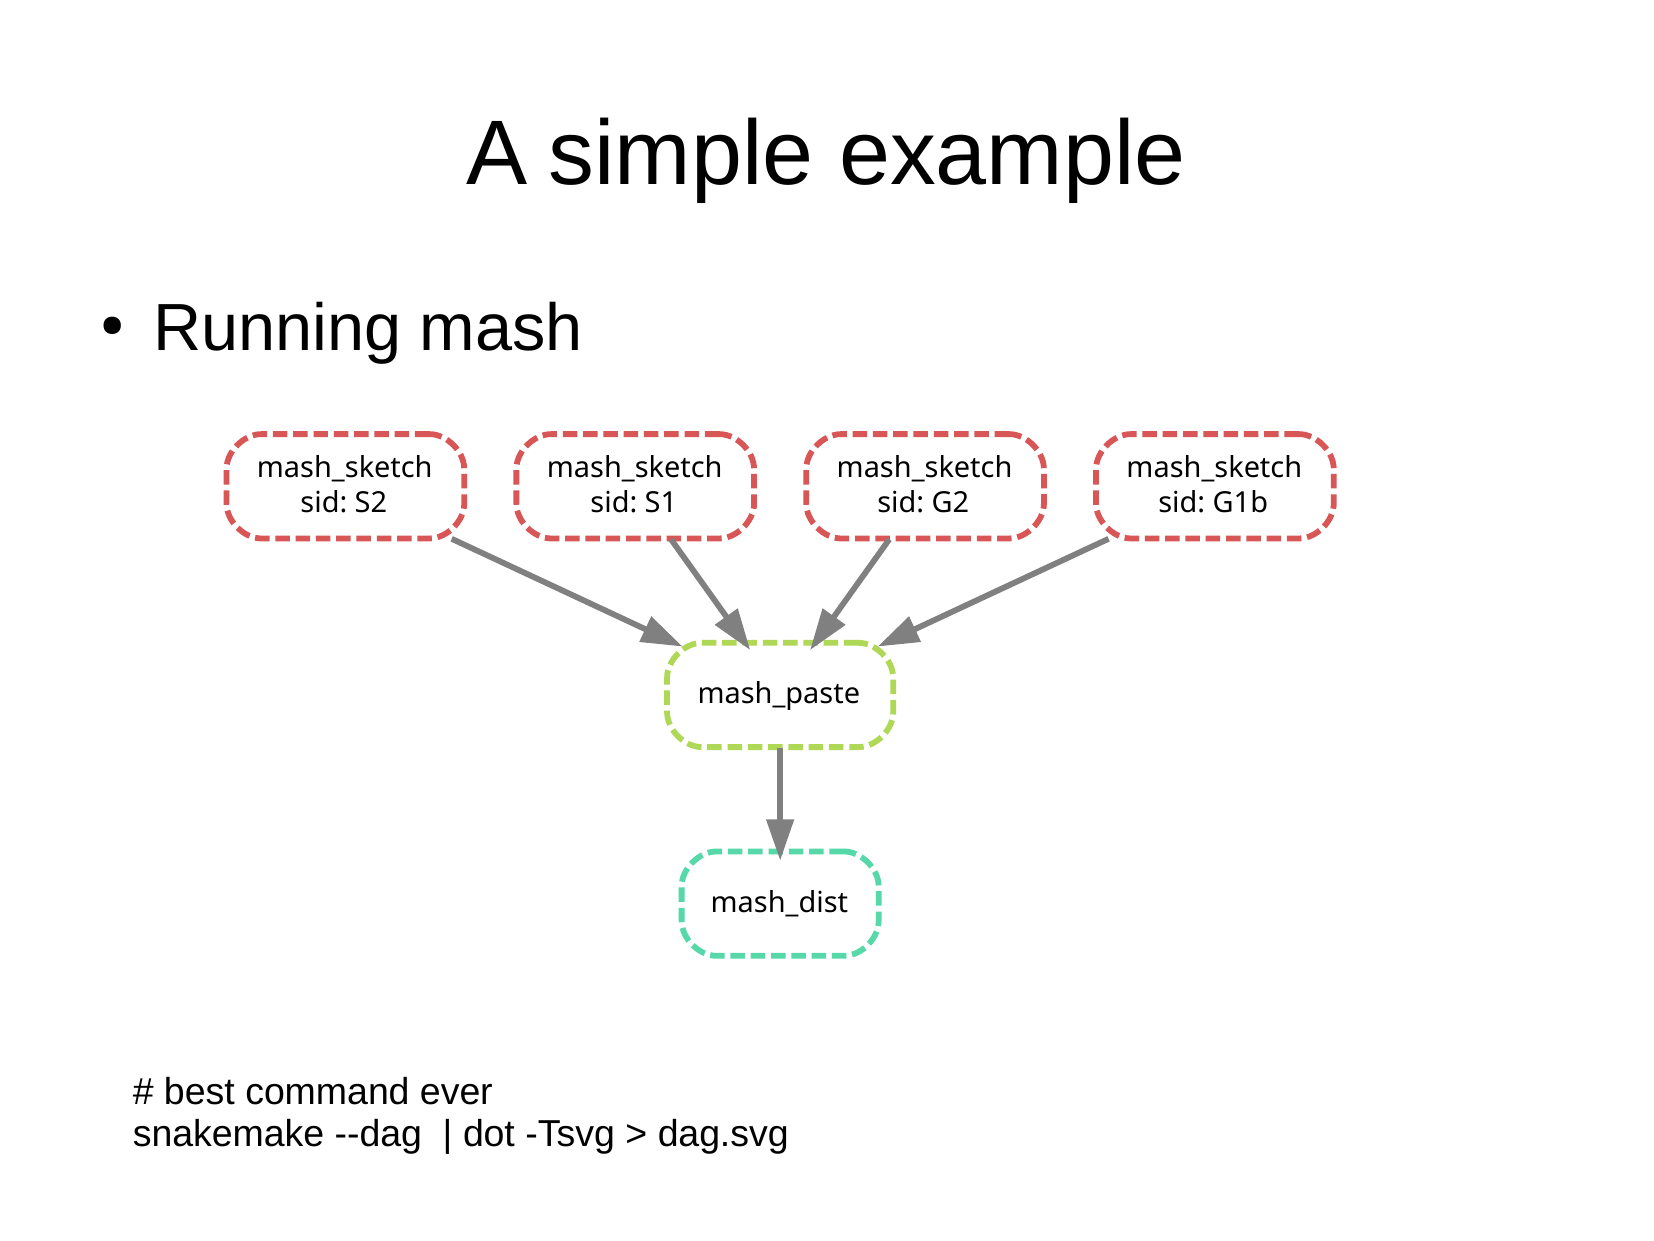

# A simple example
Running mash
# best command ever
snakemake --dag | dot -Tsvg > dag.svg